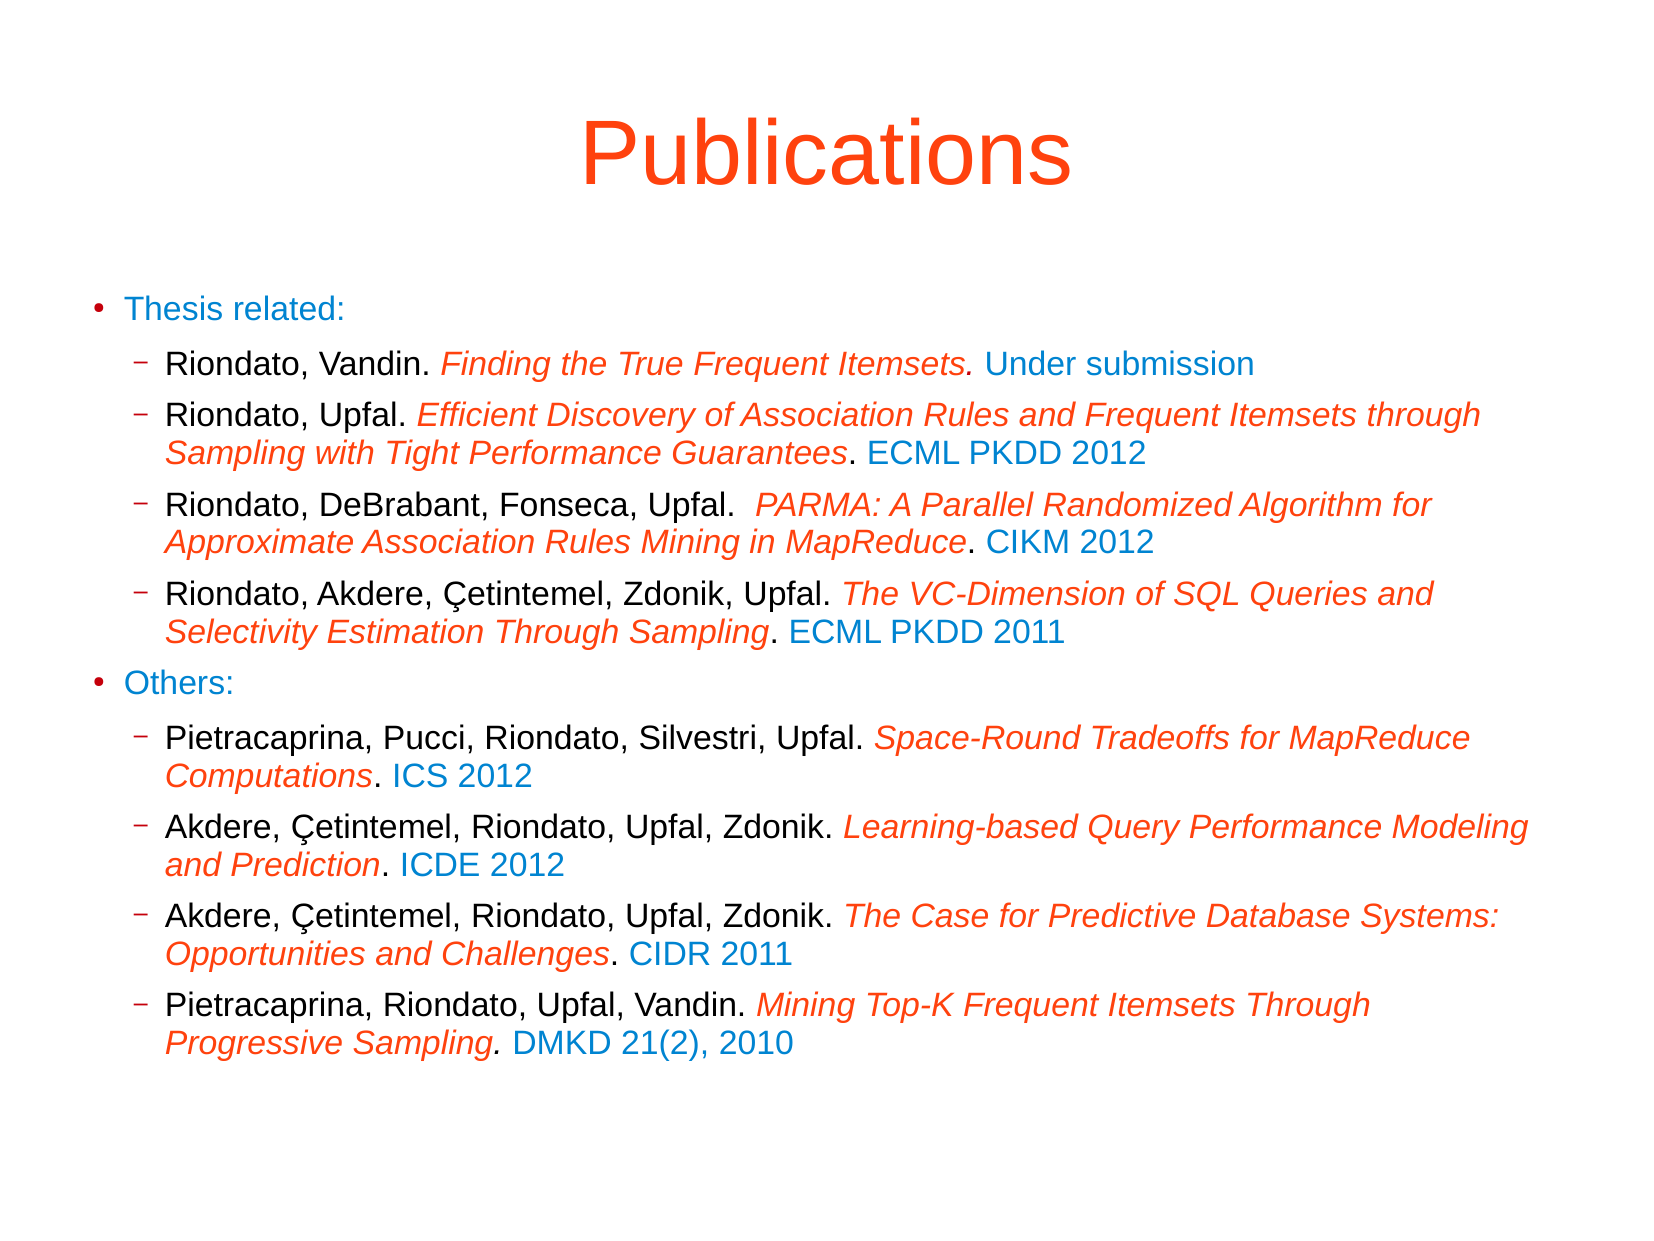

# Publications
Thesis related:
Riondato, Vandin. Finding the True Frequent Itemsets. Under submission
Riondato, Upfal. Efficient Discovery of Association Rules and Frequent Itemsets through Sampling with Tight Performance Guarantees. ECML PKDD 2012
Riondato, DeBrabant, Fonseca, Upfal. PARMA: A Parallel Randomized Algorithm for Approximate Association Rules Mining in MapReduce. CIKM 2012
Riondato, Akdere, Çetintemel, Zdonik, Upfal. The VC-Dimension of SQL Queries and Selectivity Estimation Through Sampling. ECML PKDD 2011
Others:
Pietracaprina, Pucci, Riondato, Silvestri, Upfal. Space-Round Tradeoffs for MapReduce Computations. ICS 2012
Akdere, Çetintemel, Riondato, Upfal, Zdonik. Learning-based Query Performance Modeling and Prediction. ICDE 2012
Akdere, Çetintemel, Riondato, Upfal, Zdonik. The Case for Predictive Database Systems: Opportunities and Challenges. CIDR 2011
Pietracaprina, Riondato, Upfal, Vandin. Mining Top-K Frequent Itemsets Through Progressive Sampling. DMKD 21(2), 2010